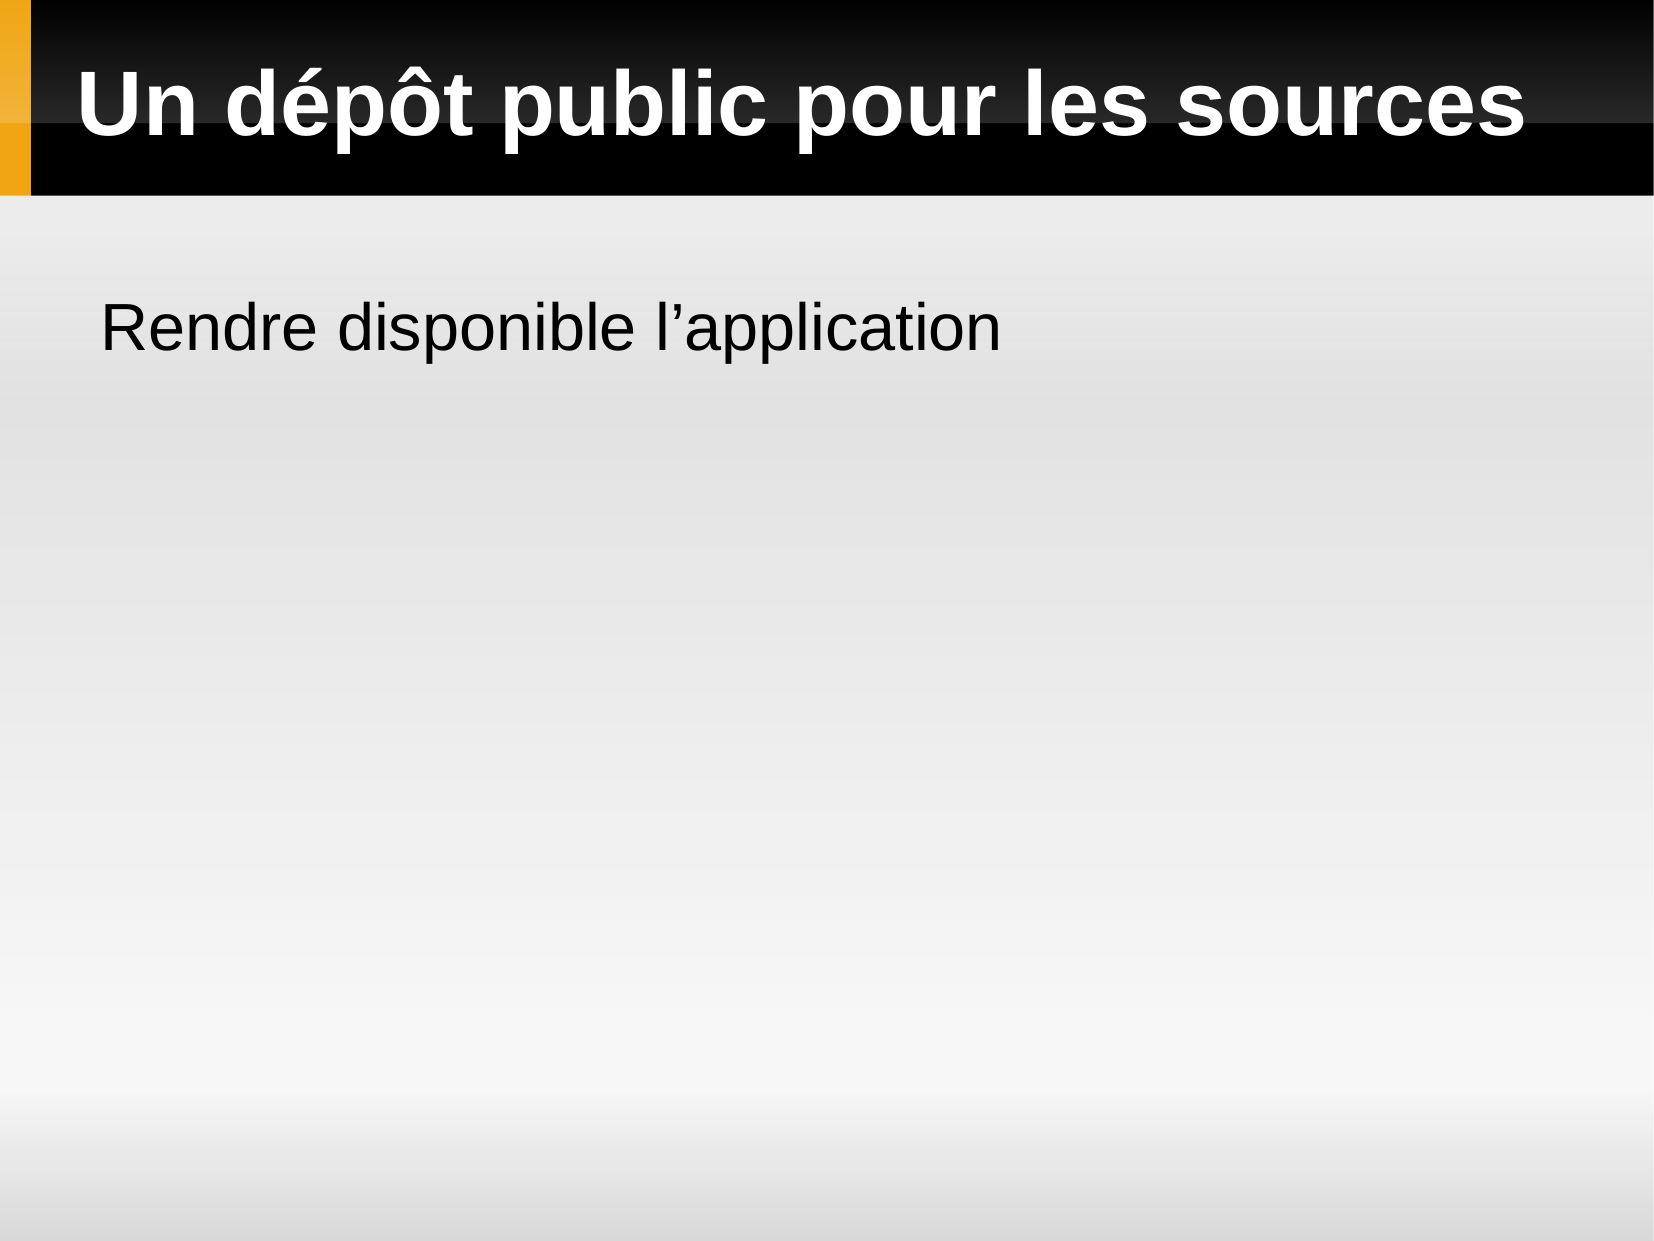

# Un dépôt public pour les sources
Rendre disponible l’application